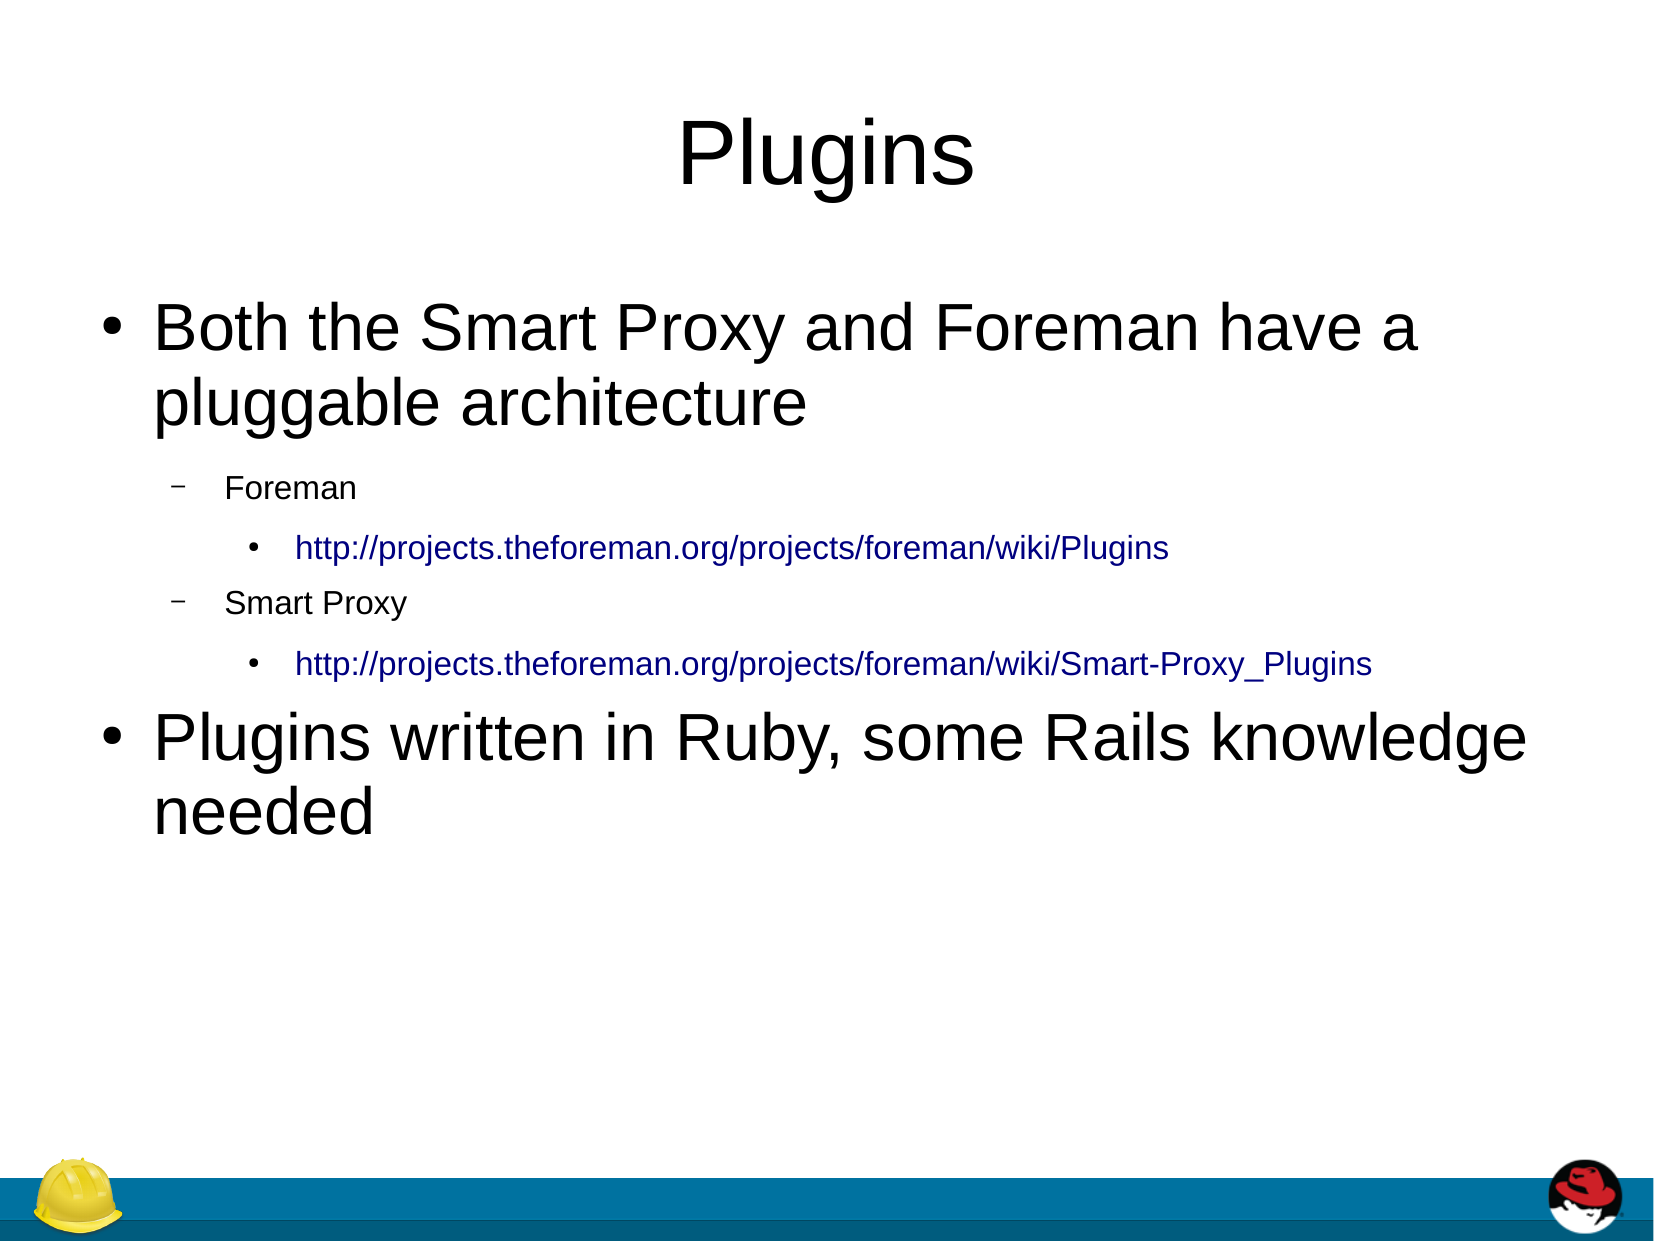

# Plugins
Both the Smart Proxy and Foreman have a pluggable architecture
Foreman
http://projects.theforeman.org/projects/foreman/wiki/Plugins
Smart Proxy
http://projects.theforeman.org/projects/foreman/wiki/Smart-Proxy_Plugins
Plugins written in Ruby, some Rails knowledge needed